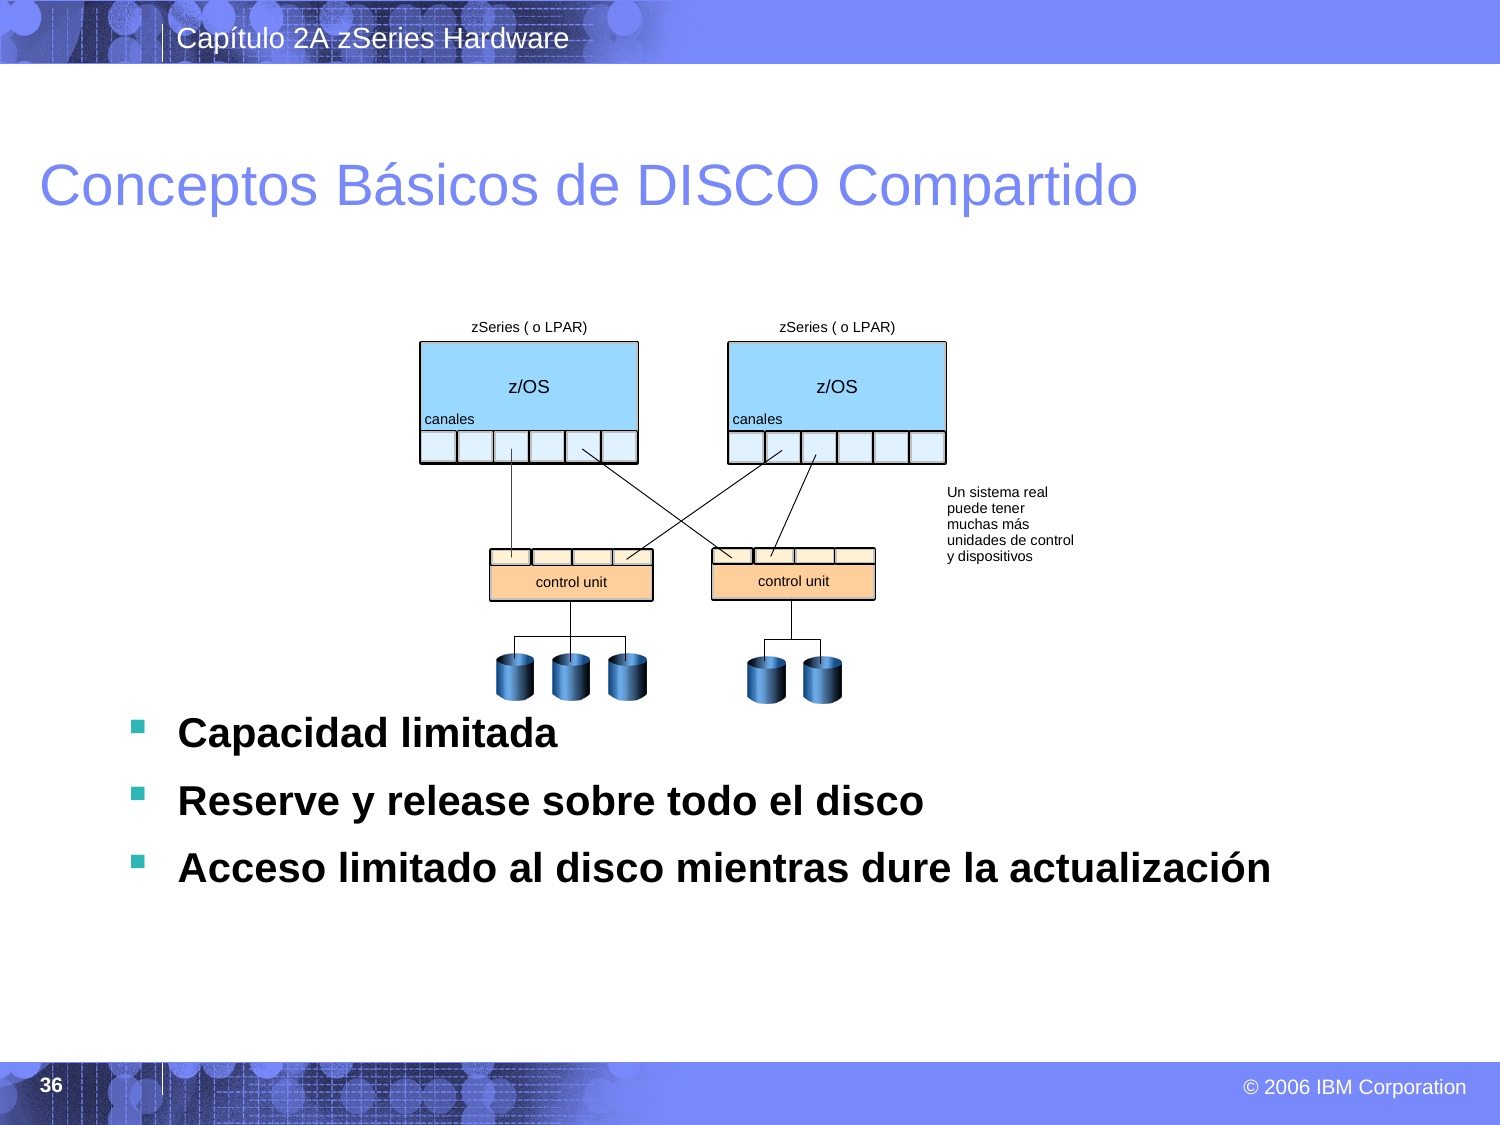

# Conceptos Básicos de DISCO Compartido
Capacidad limitada
Reserve y release sobre todo el disco
Acceso limitado al disco mientras dure la actualización
36